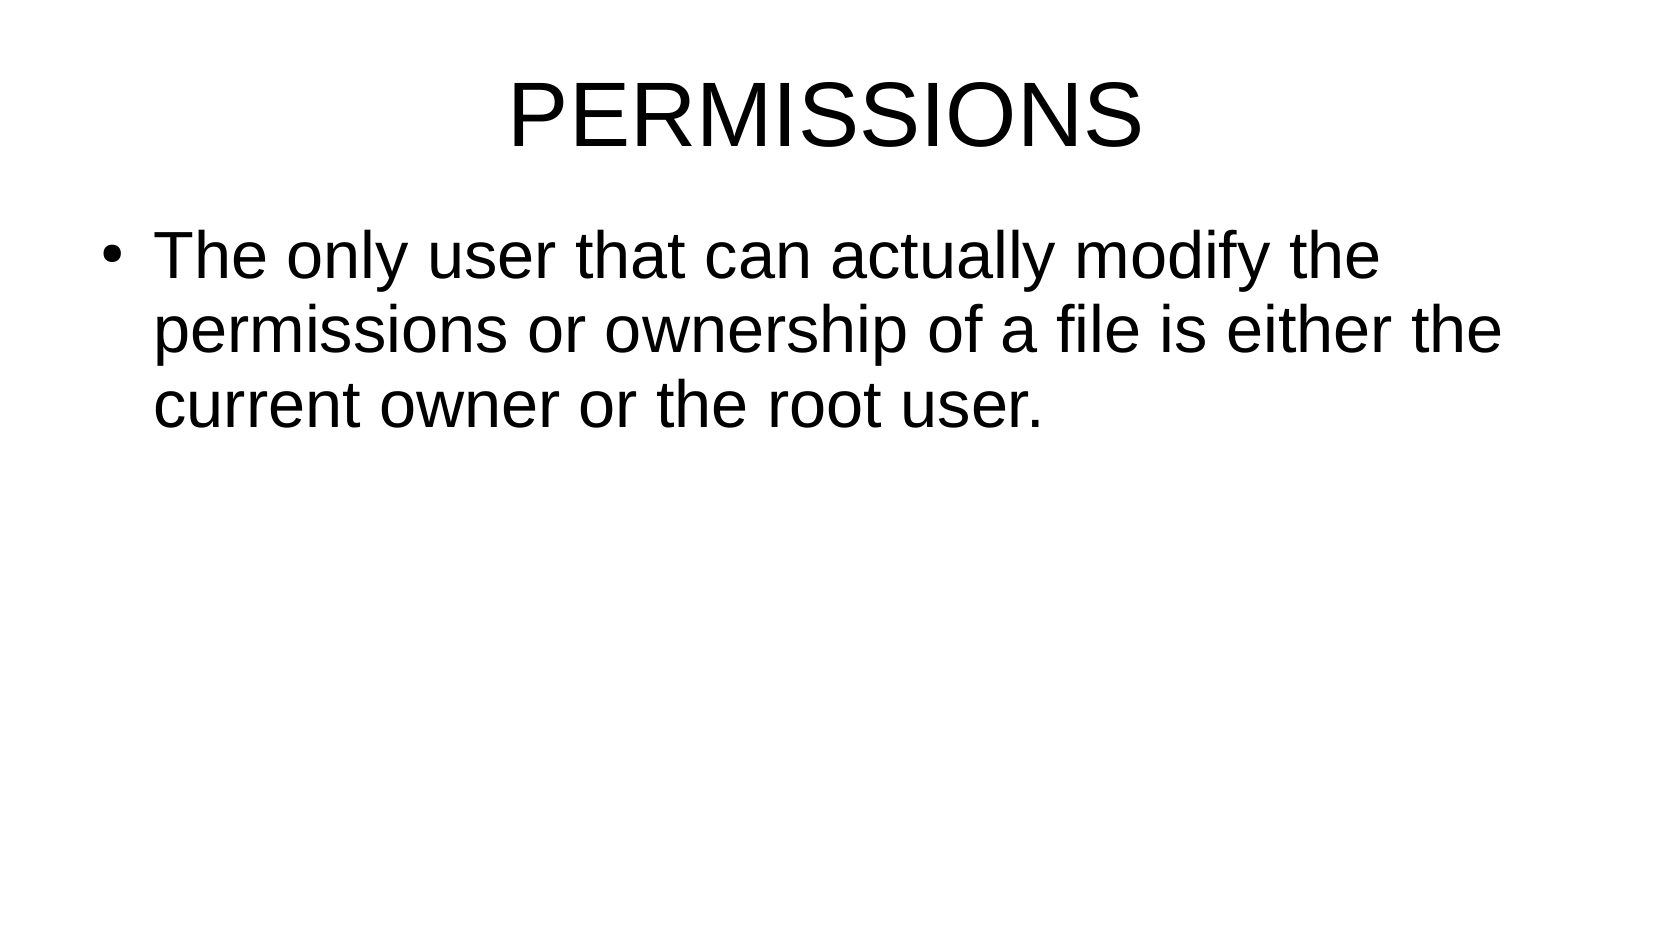

# PERMISSIONS
The only user that can actually modify the permissions or ownership of a file is either the current owner or the root user.